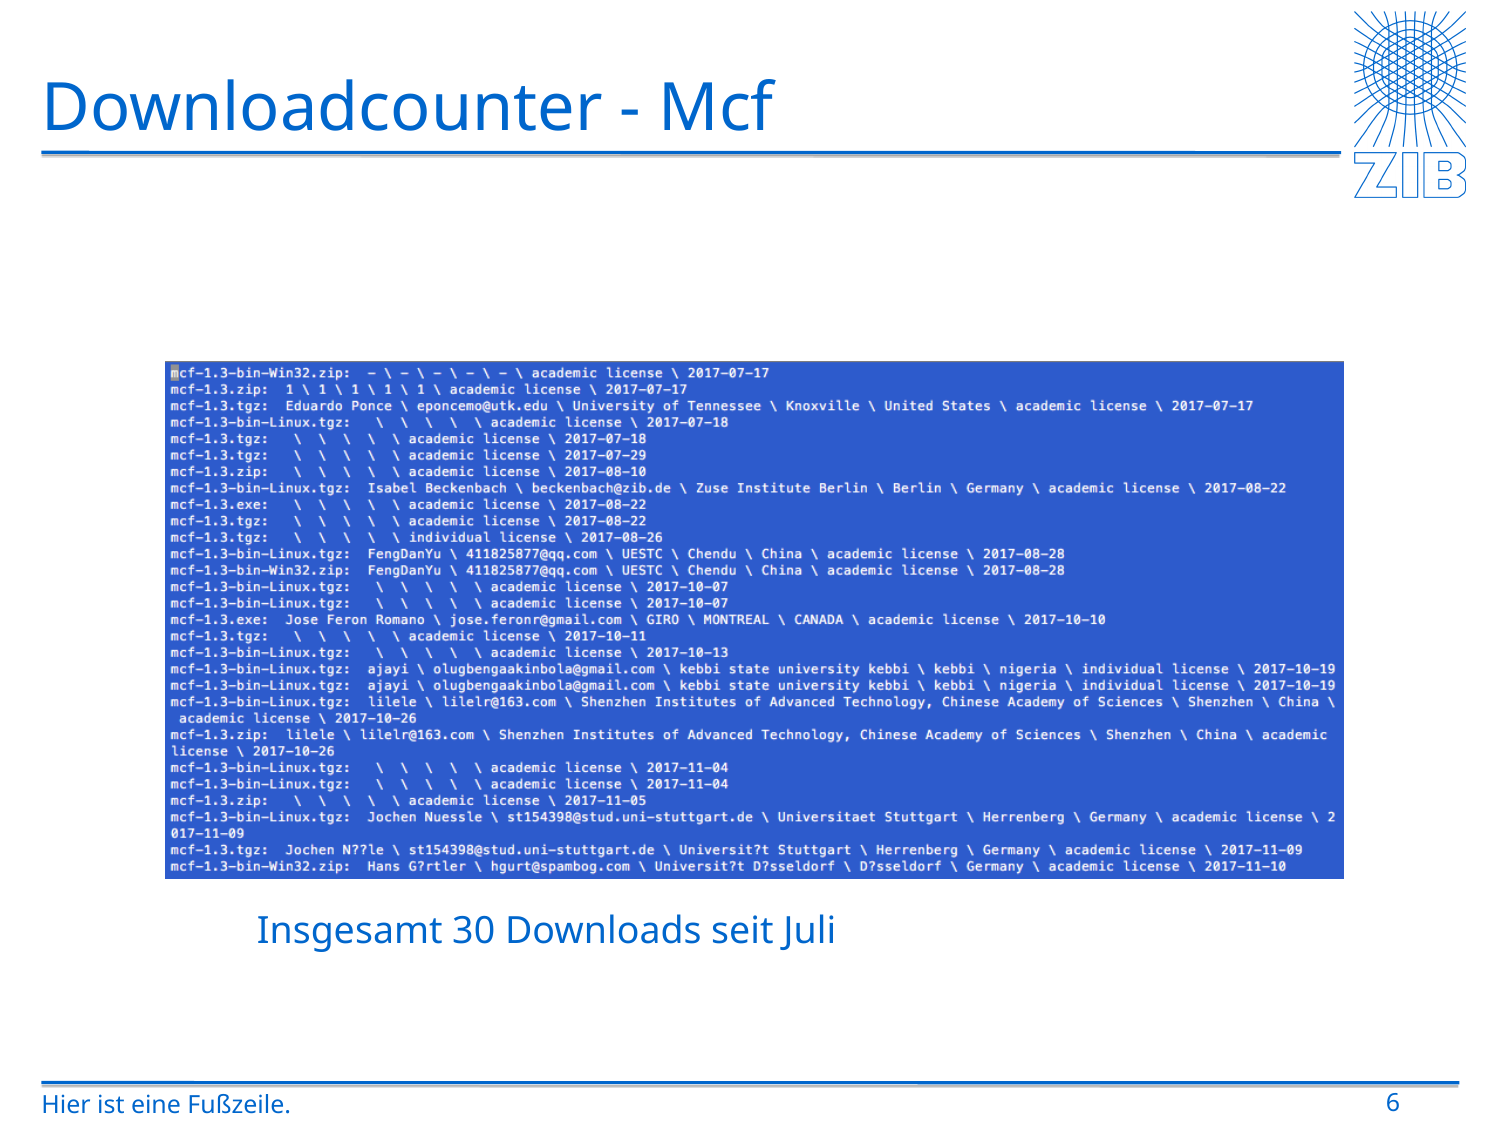

# Downloadcounter - Mcf
Insgesamt 30 Downloads seit Juli
Hier ist eine Fußzeile.